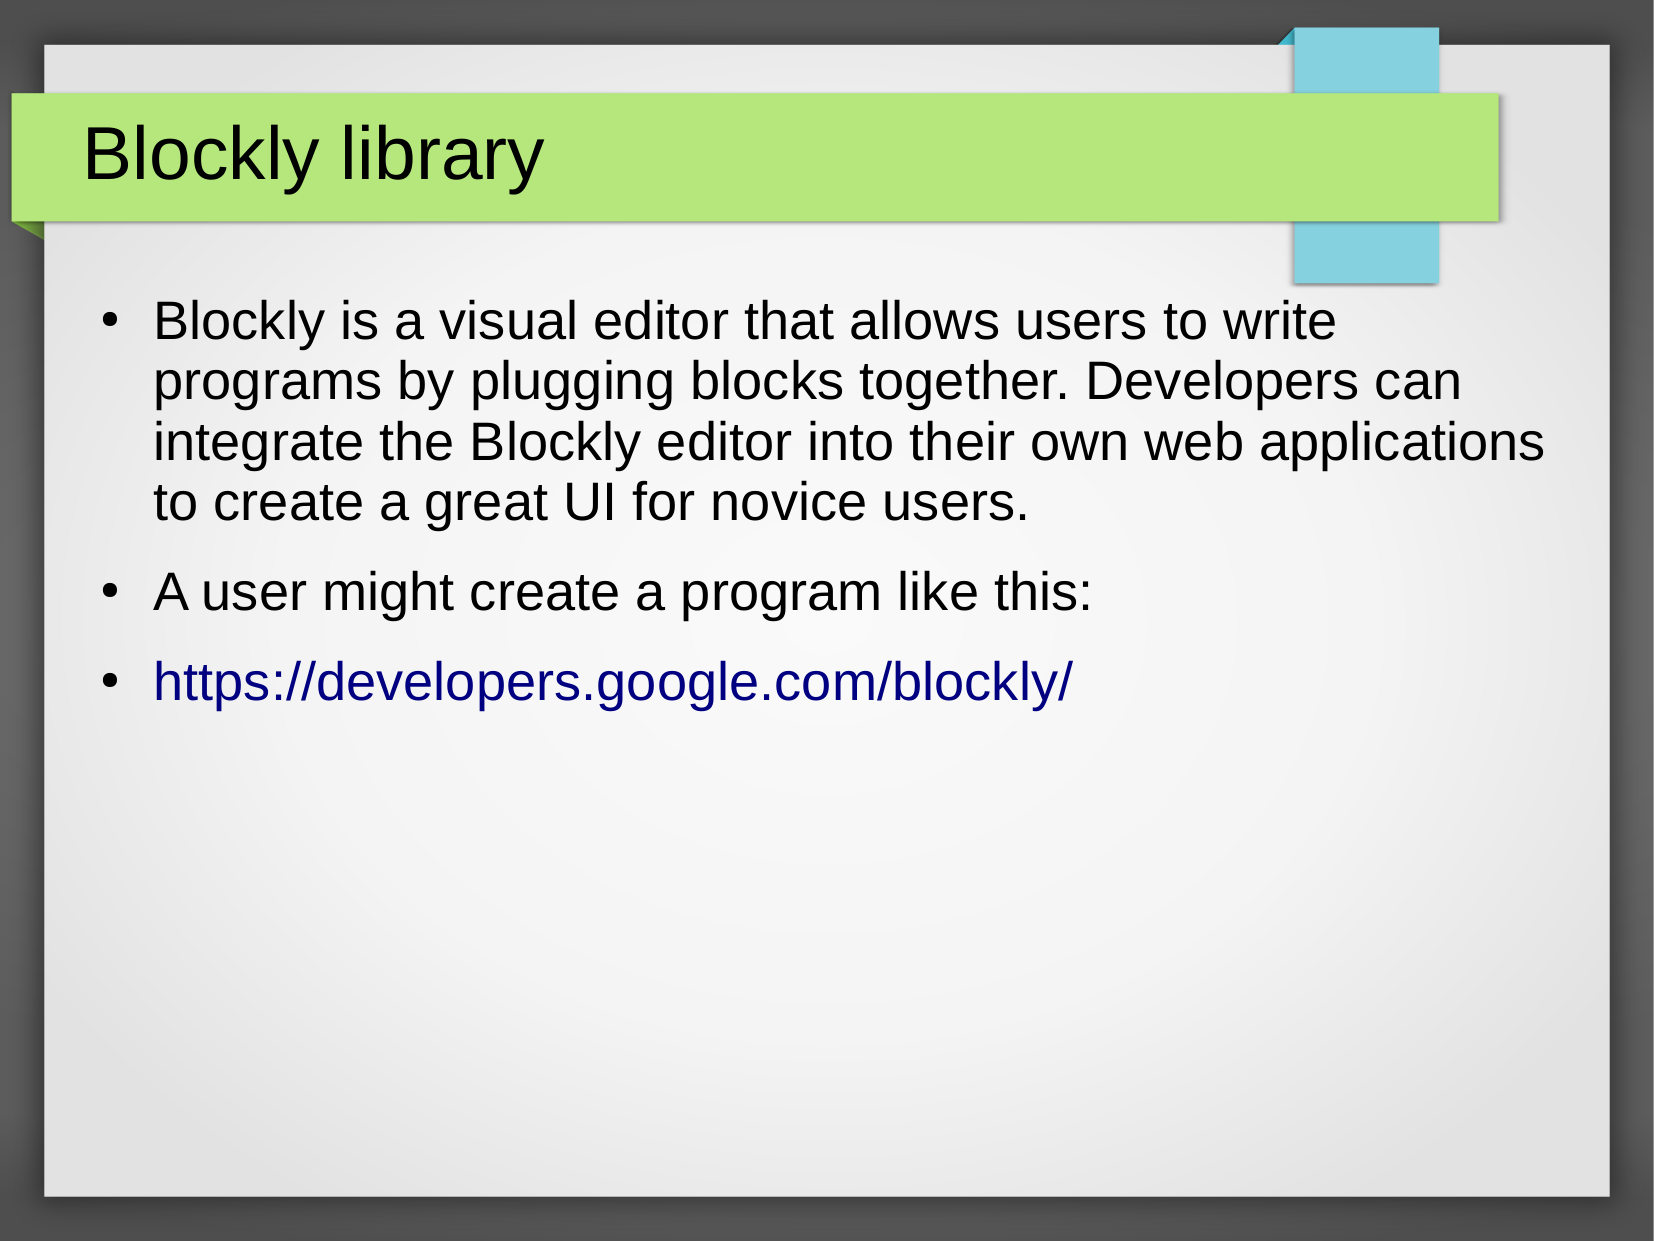

# Blockly library
Blockly is a visual editor that allows users to write programs by plugging blocks together. Developers can integrate the Blockly editor into their own web applications to create a great UI for novice users.
A user might create a program like this:
https://developers.google.com/blockly/